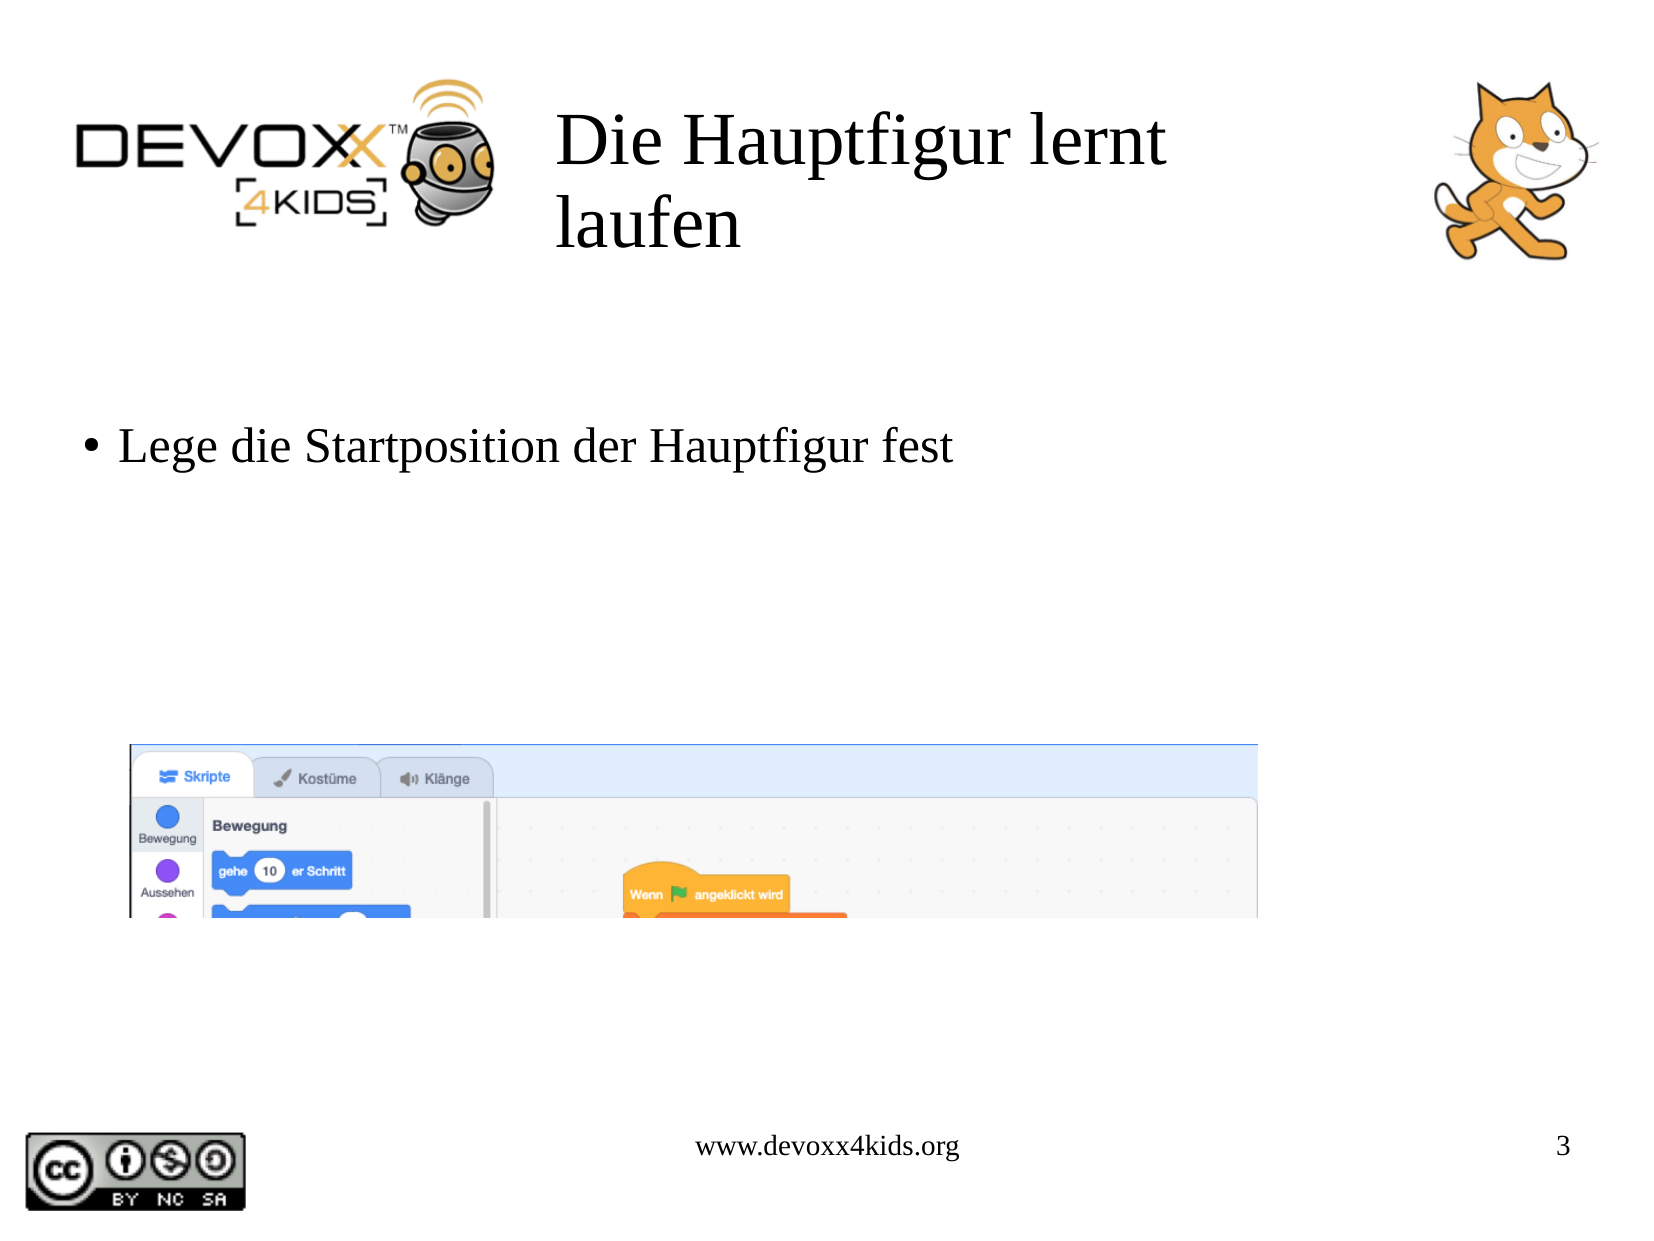

# Die Hauptfigur lernt laufen
Lege die Startposition der Hauptfigur fest
www.devoxx4kids.org
3